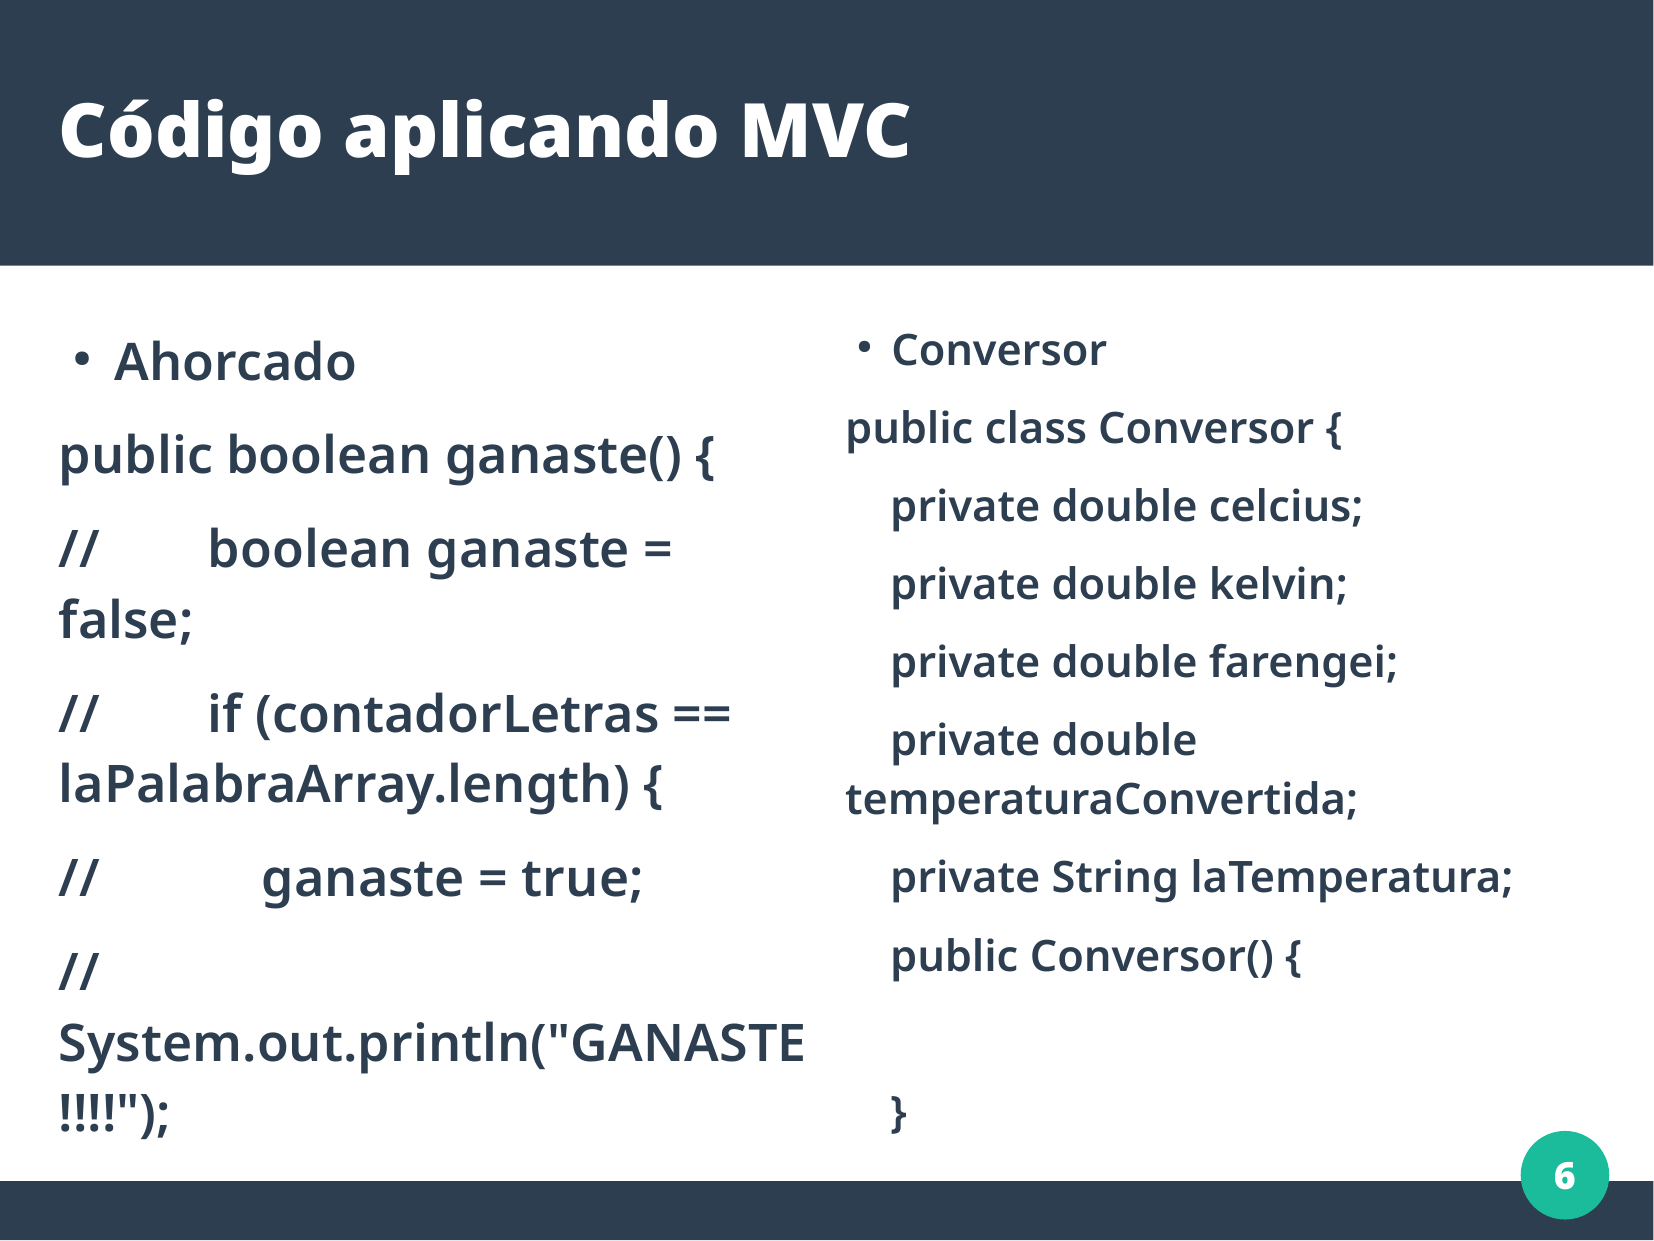

# Código aplicando MVC
Conversor
public class Conversor {
 private double celcius;
 private double kelvin;
 private double farengei;
 private double temperaturaConvertida;
 private String laTemperatura;
 public Conversor() {
 }
Ahorcado
public boolean ganaste() {
// boolean ganaste = false;
// if (contadorLetras == laPalabraArray.length) {
// ganaste = true;
// System.out.println("GANASTE!!!!");
6